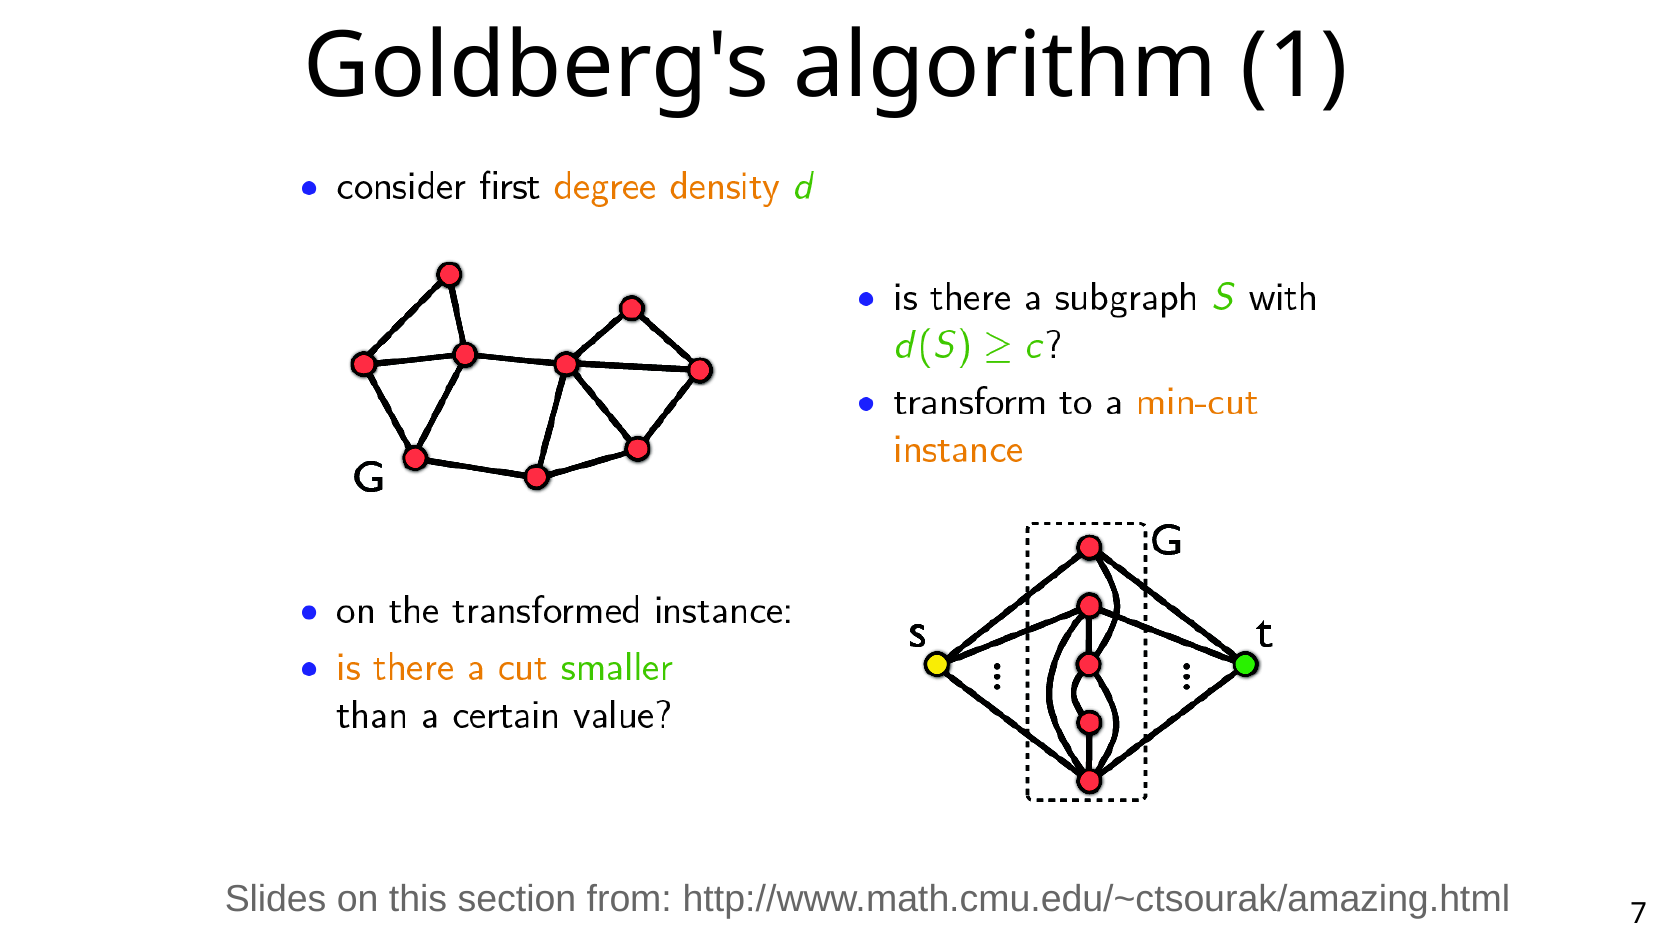

# Goldberg's algorithm (1)
Slides on this section from: http://www.math.cmu.edu/~ctsourak/amazing.html
7